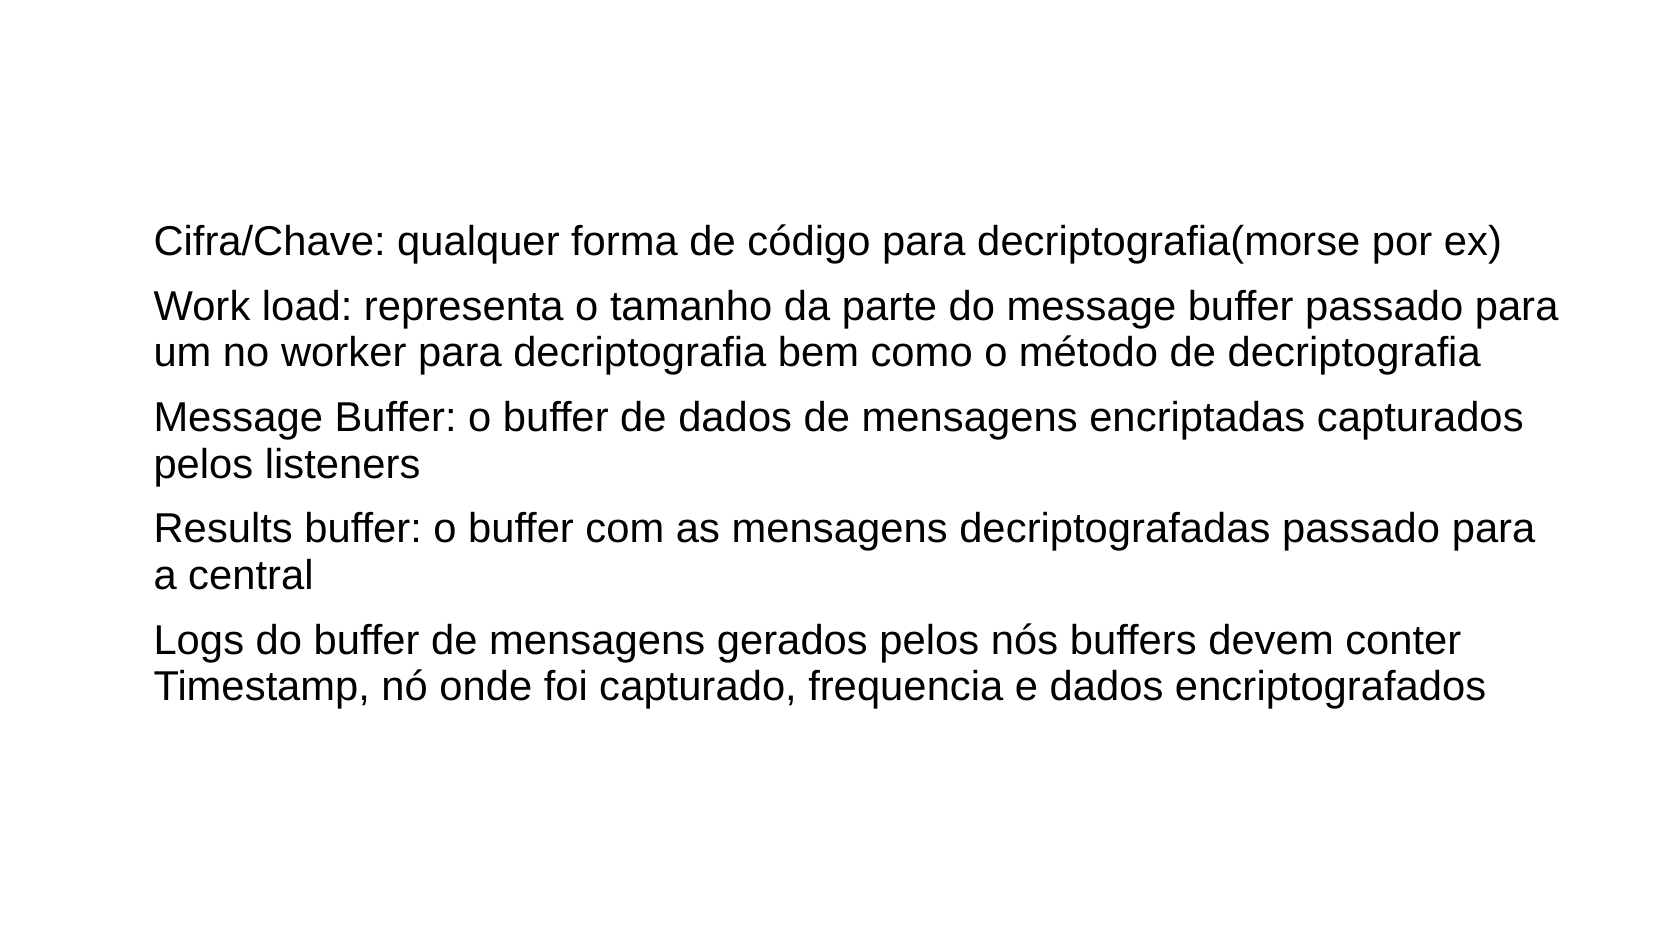

# Cifra/Chave: qualquer forma de código para decriptografia(morse por ex)
Work load: representa o tamanho da parte do message buffer passado para um no worker para decriptografia bem como o método de decriptografia
Message Buffer: o buffer de dados de mensagens encriptadas capturados pelos listeners
Results buffer: o buffer com as mensagens decriptografadas passado para a central
Logs do buffer de mensagens gerados pelos nós buffers devem conter Timestamp, nó onde foi capturado, frequencia e dados encriptografados